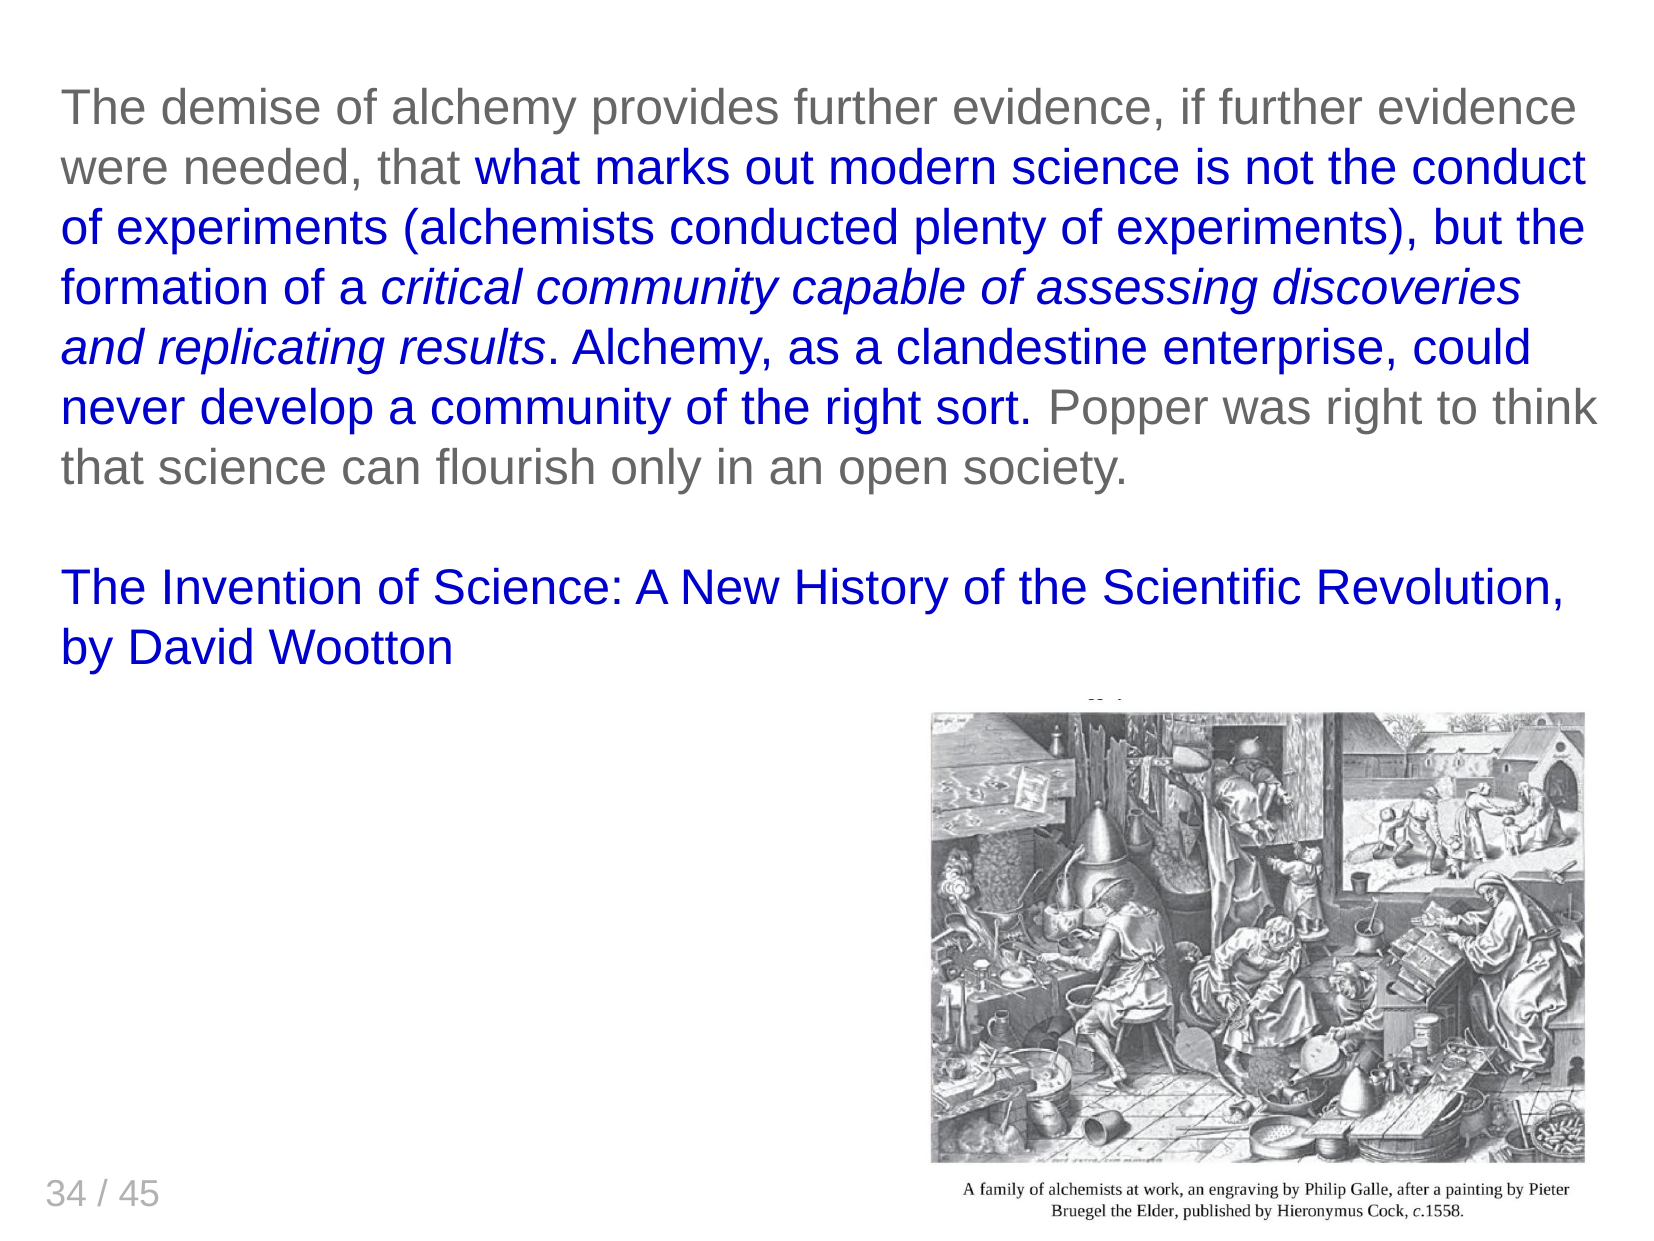

The demise of alchemy provides further evidence, if further evidence were needed, that what marks out modern science is not the conduct of experiments (alchemists conducted plenty of experiments), but the formation of a critical community capable of assessing discoveries and replicating results. Alchemy, as a clandestine enterprise, could never develop a community of the right sort. Popper was right to think that science can flourish only in an open society.
The Invention of Science: A New History of the Scientific Revolution, by David Wootton